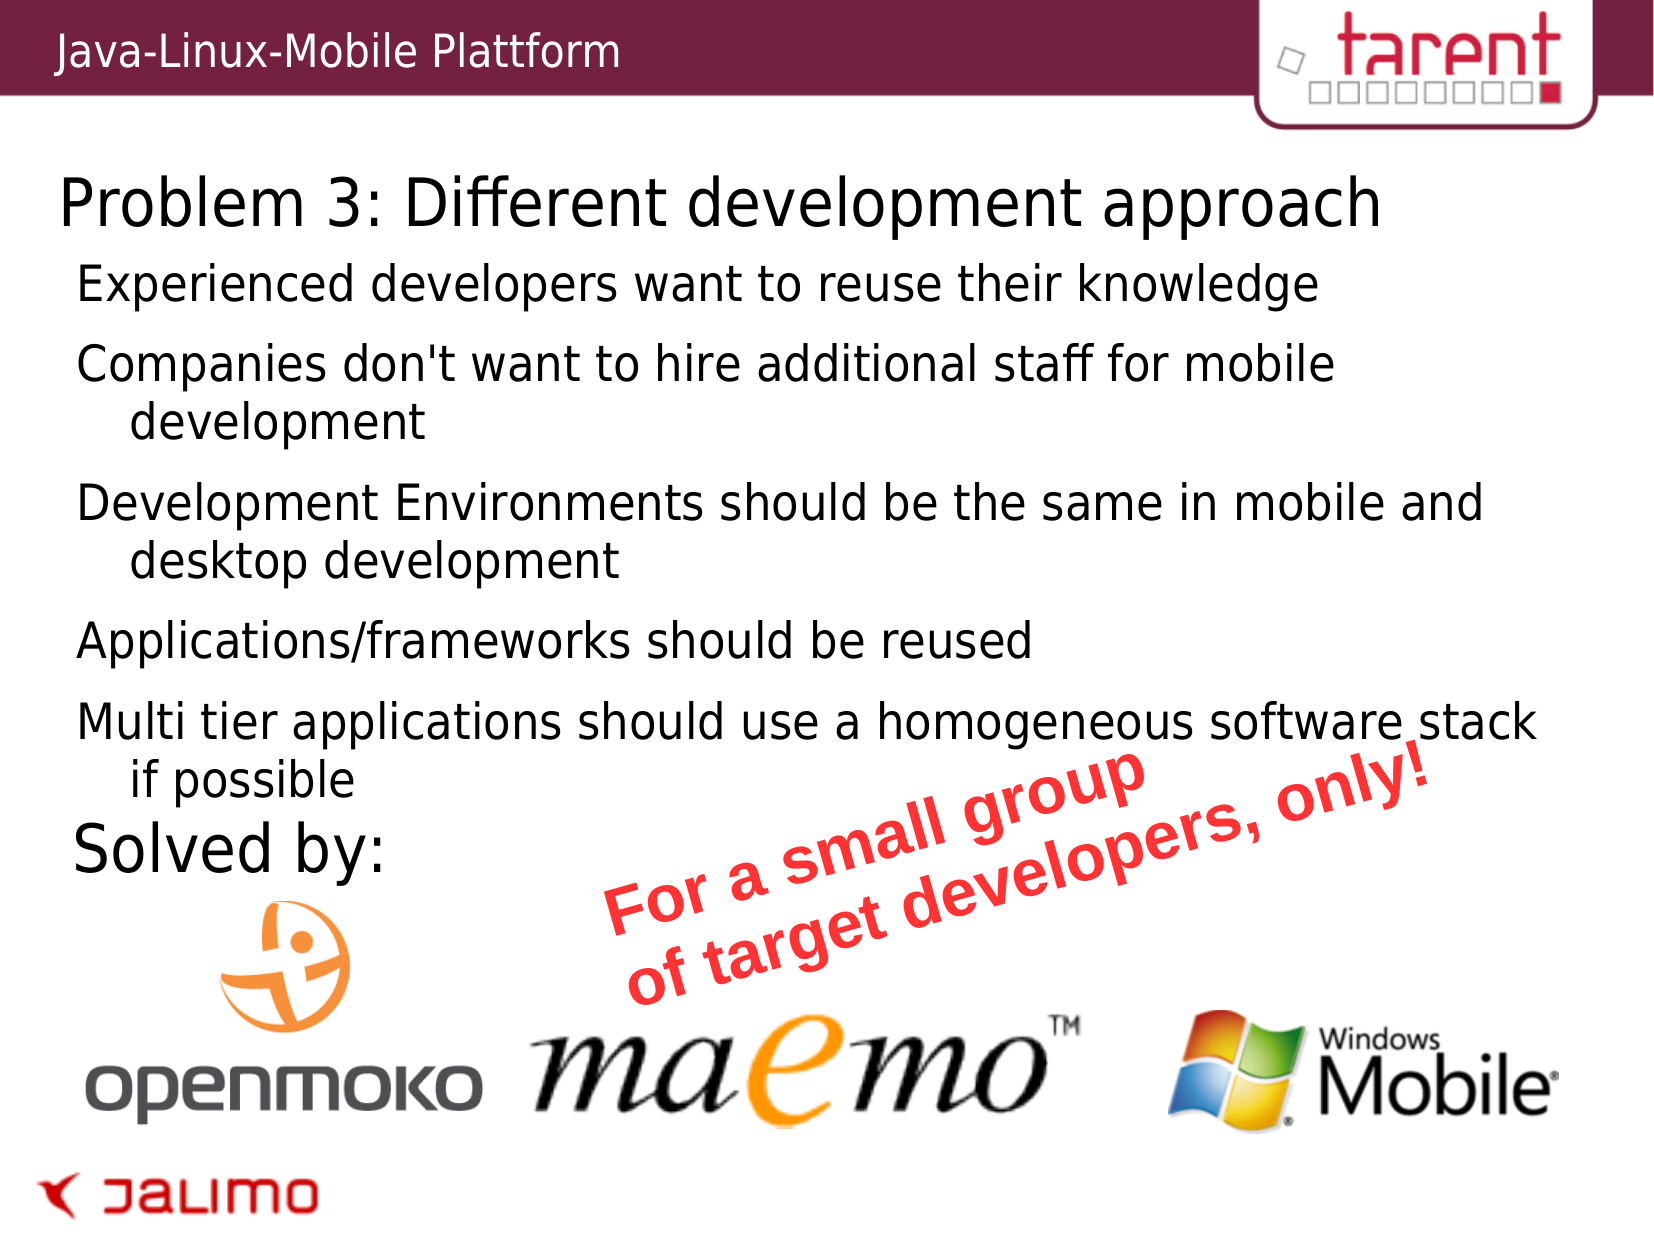

# Problem 3: Different development approach
Experienced developers want to reuse their knowledge
Companies don't want to hire additional staff for mobile development
Development Environments should be the same in mobile and desktop development
Applications/frameworks should be reused
Multi tier applications should use a homogeneous software stack if possible
For a small group
of target developers, only!
Solved by: